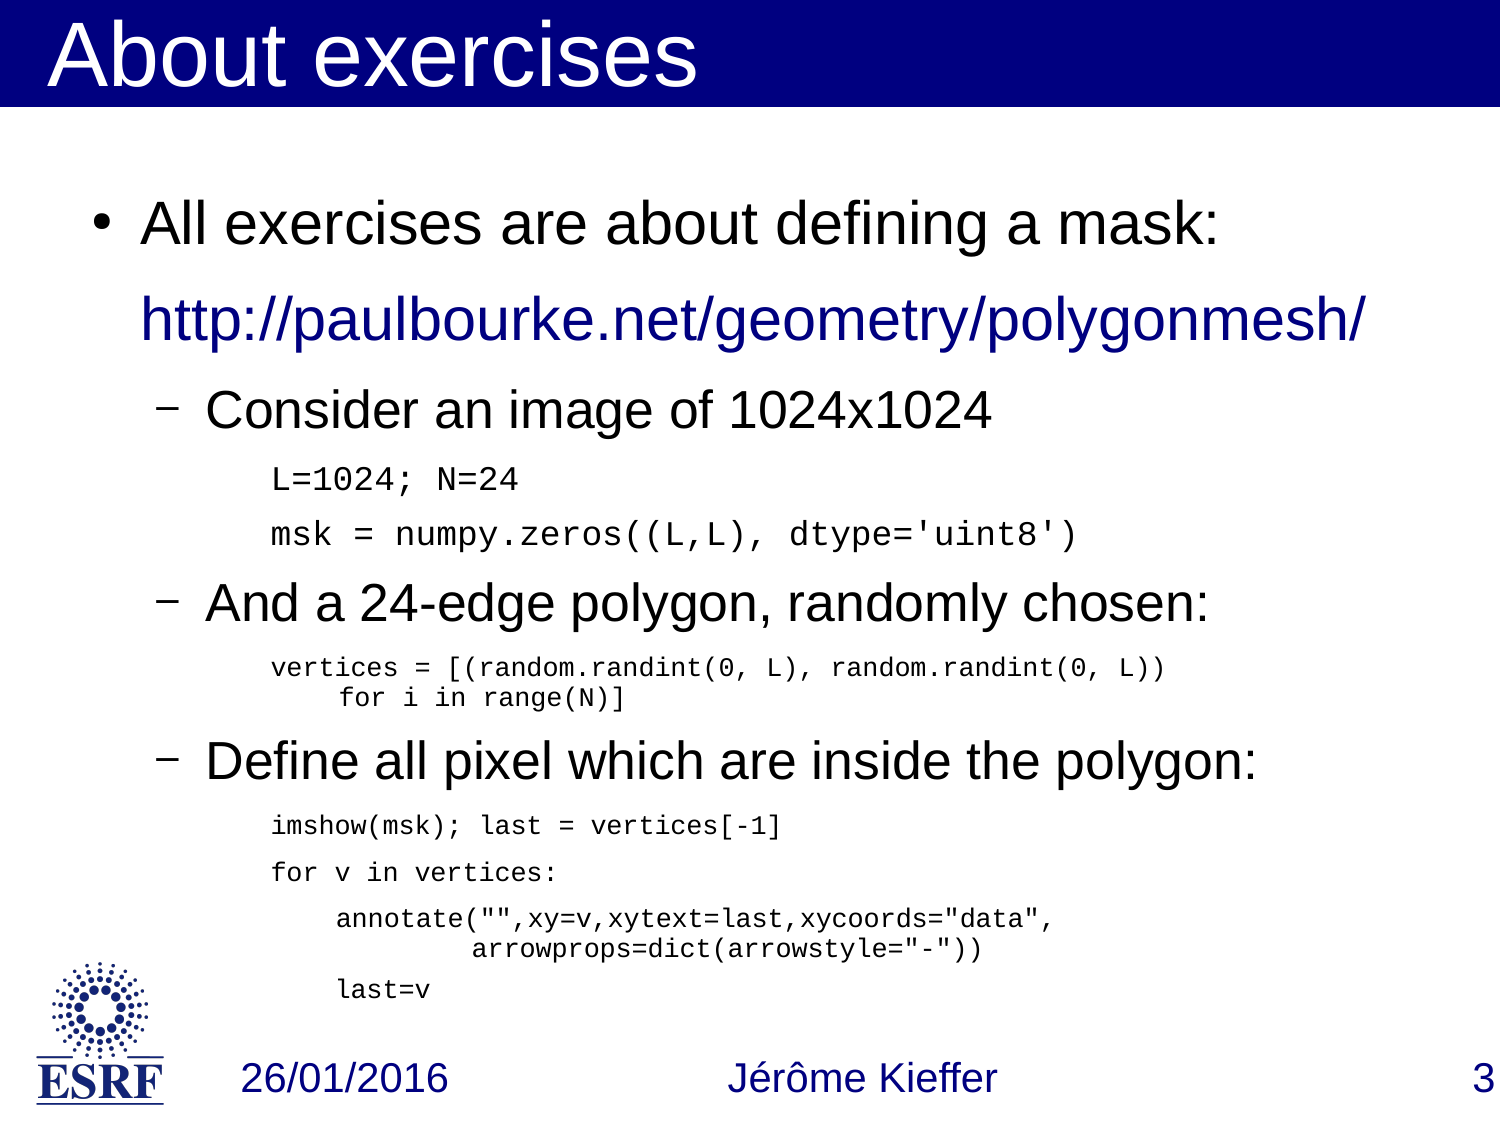

# About exercises
All exercises are about defining a mask:
http://paulbourke.net/geometry/polygonmesh/
Consider an image of 1024x1024
L=1024; N=24
msk = numpy.zeros((L,L), dtype='uint8')
And a 24-edge polygon, randomly chosen:
vertices = [(random.randint(0, L), random.randint(0, L)) 				for i in range(N)]
Define all pixel which are inside the polygon:
imshow(msk); last = vertices[-1]
for v in vertices:
annotate("",xy=v,xytext=last,xycoords="data",
		arrowprops=dict(arrowstyle="-"))
 last=v
26/01/2016
Jérôme Kieffer
3